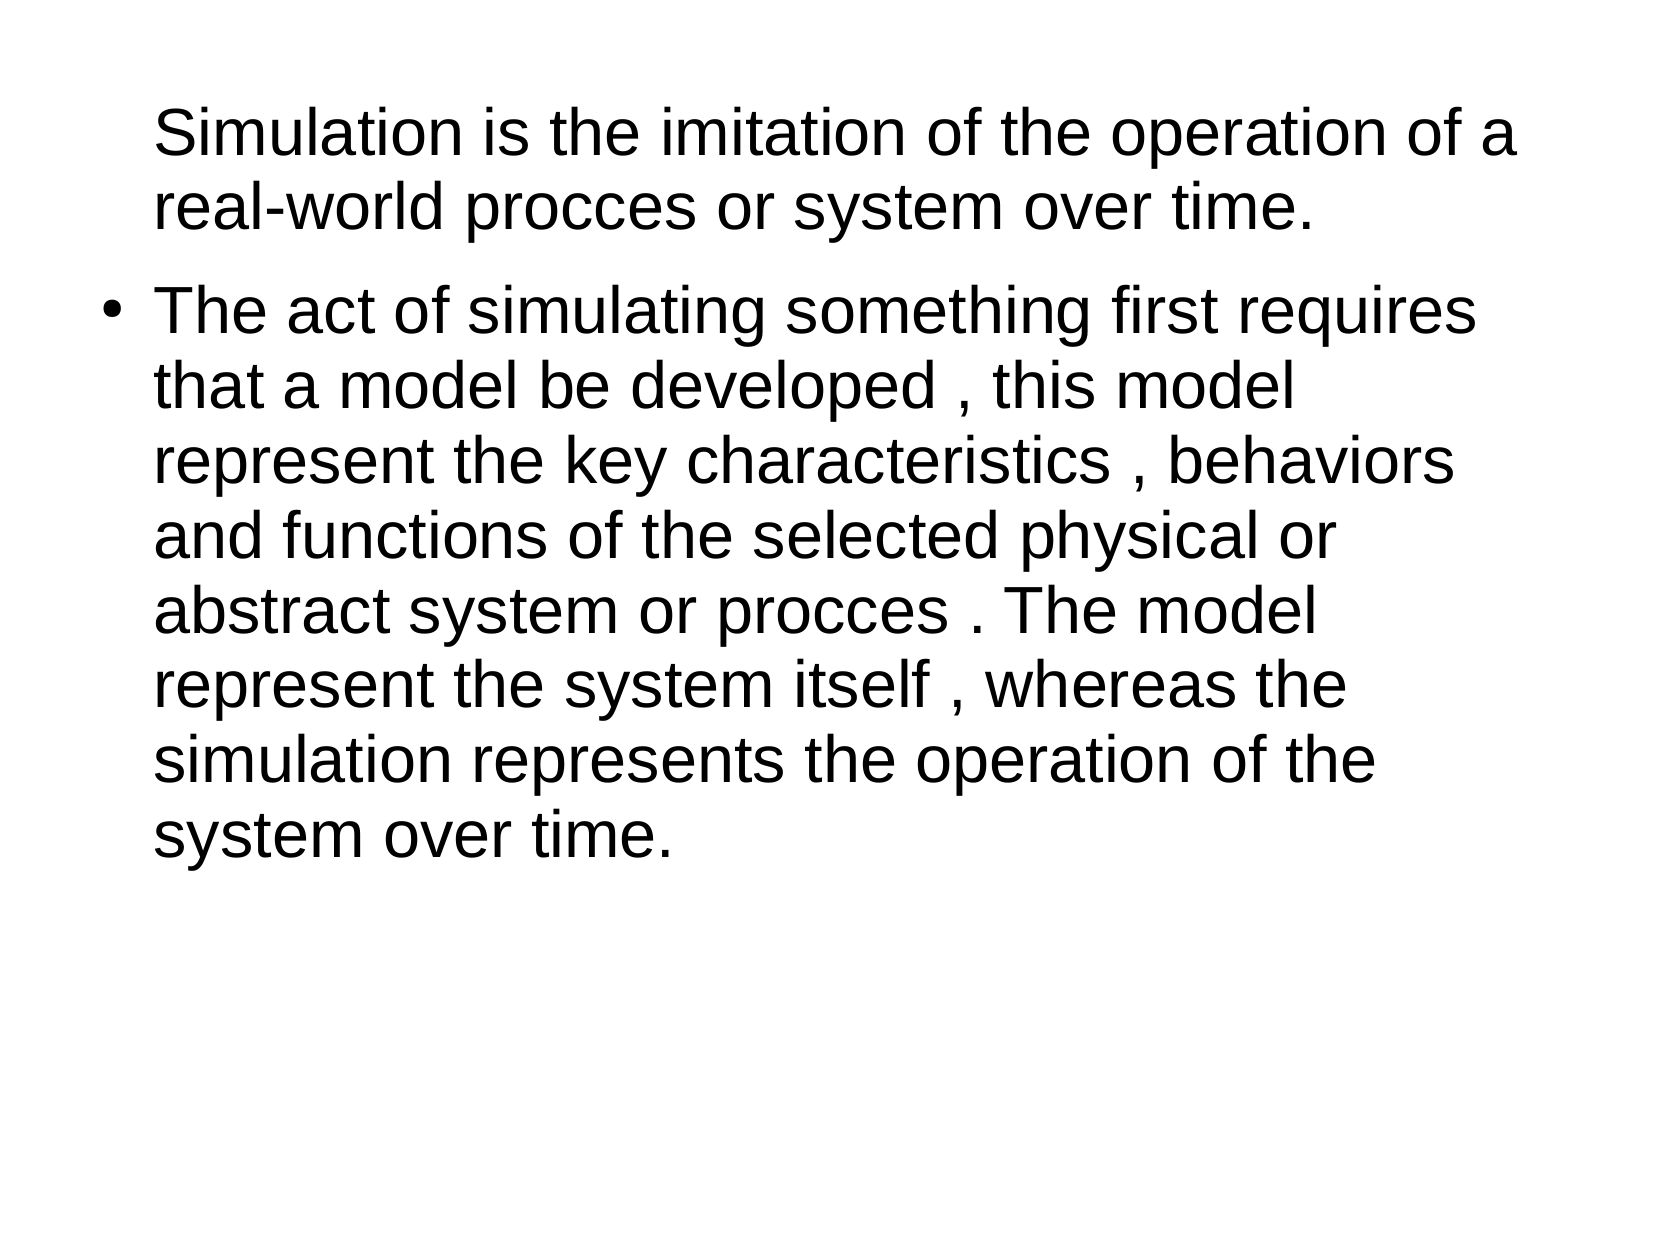

# Simulation is the imitation of the operation of a real-world procces or system over time.
The act of simulating something first requires that a model be developed , this model represent the key characteristics , behaviors and functions of the selected physical or abstract system or procces . The model represent the system itself , whereas the simulation represents the operation of the system over time.